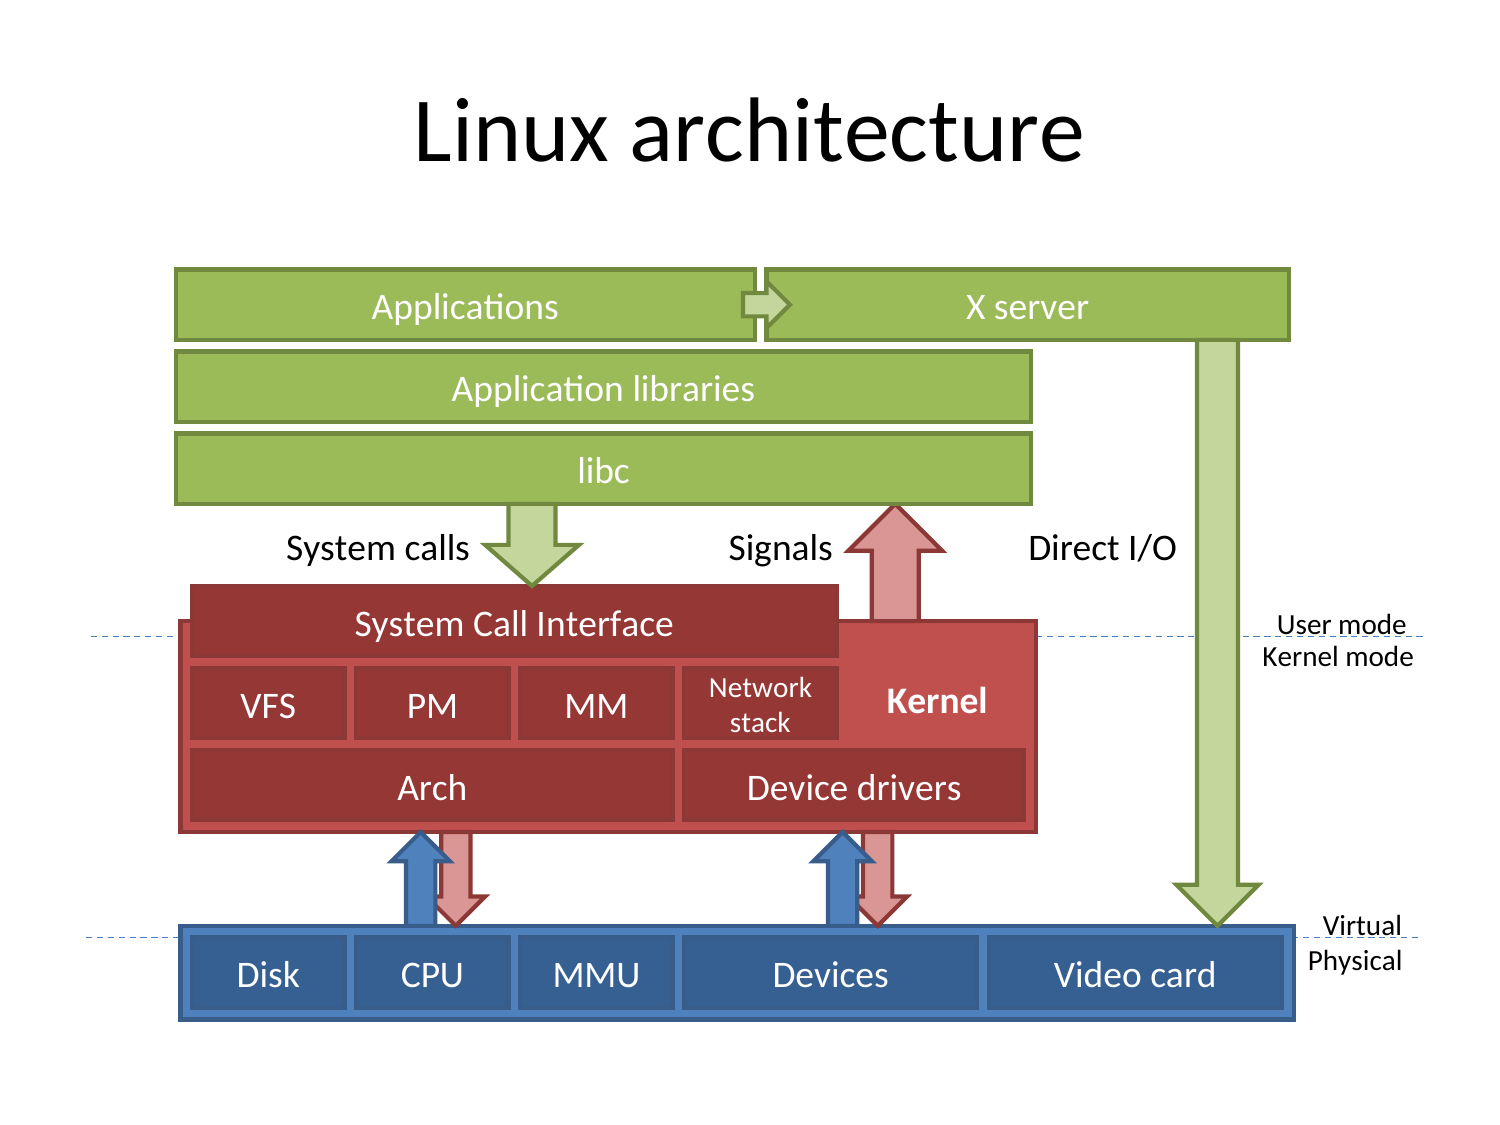

# Linux architecture
Applications
X server
Application libraries
libc
System calls
Signals
Direct I/O
System Call Interface
User mode
Kernel mode
VFS
PM
MM
Network stack
Kernel
Arch
Device drivers
Virtual
Physical
Disk
CPU
MMU
Devices
Video card